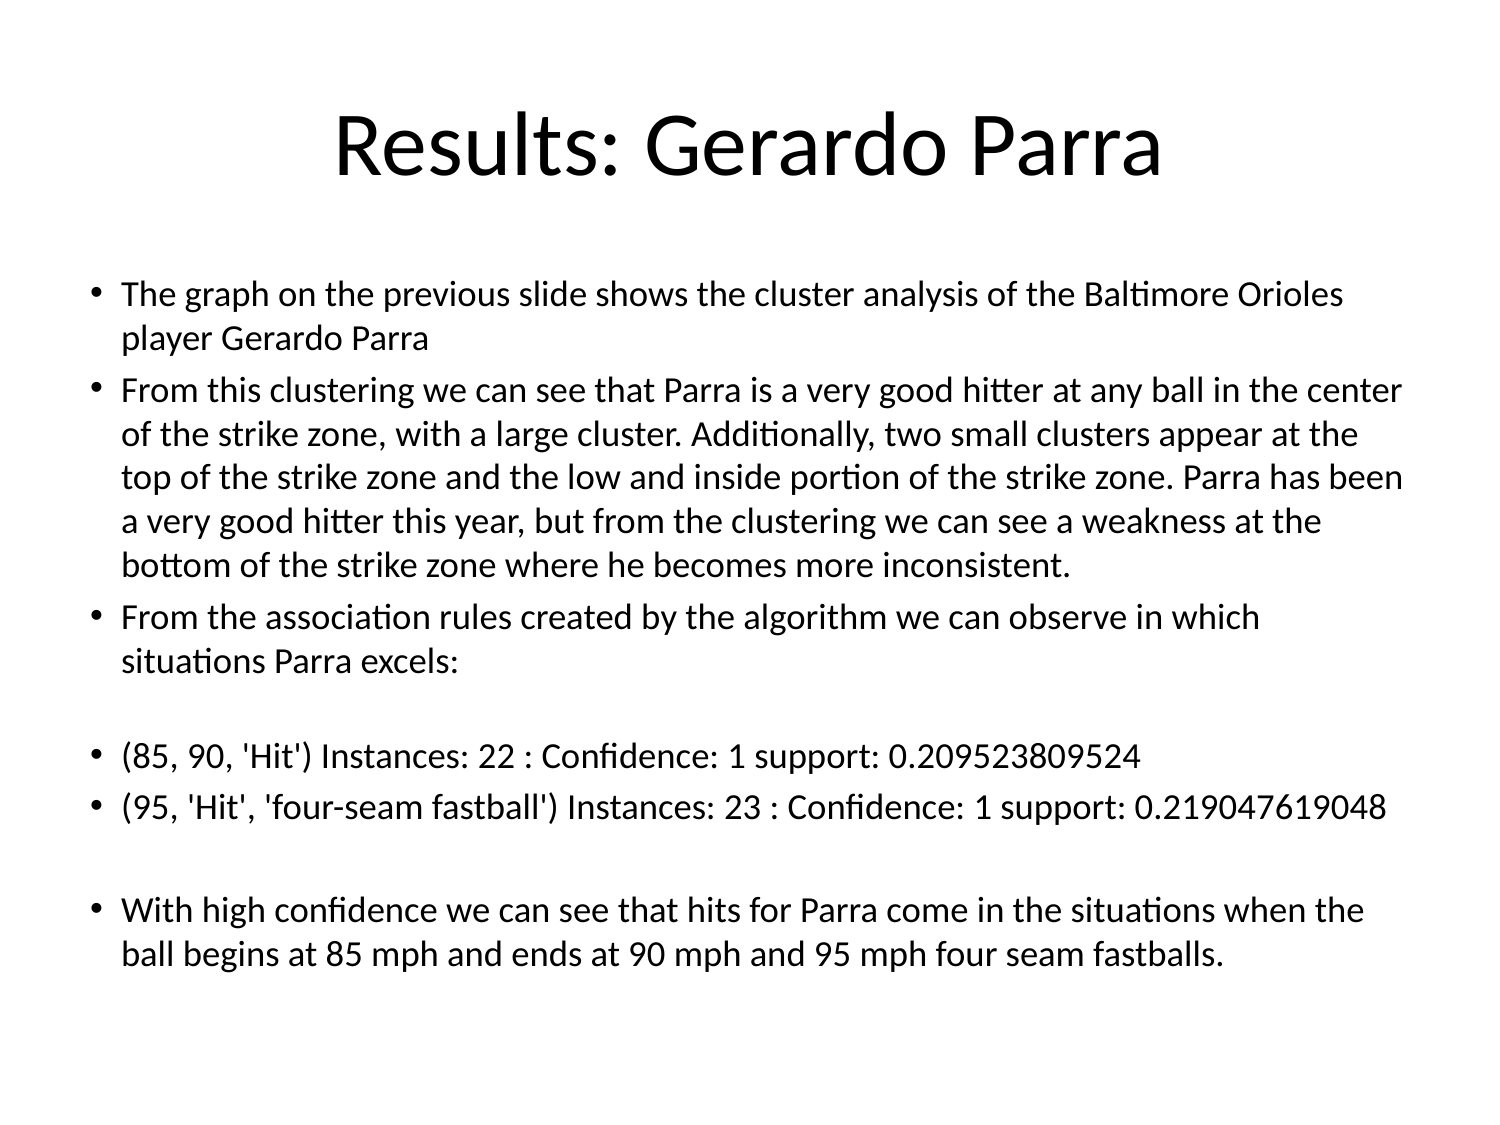

# Results: Gerardo Parra
The graph on the previous slide shows the cluster analysis of the Baltimore Orioles player Gerardo Parra
From this clustering we can see that Parra is a very good hitter at any ball in the center of the strike zone, with a large cluster. Additionally, two small clusters appear at the top of the strike zone and the low and inside portion of the strike zone. Parra has been a very good hitter this year, but from the clustering we can see a weakness at the bottom of the strike zone where he becomes more inconsistent.
From the association rules created by the algorithm we can observe in which situations Parra excels:
(85, 90, 'Hit') Instances: 22 : Confidence: 1 support: 0.209523809524
(95, 'Hit', 'four-seam fastball') Instances: 23 : Confidence: 1 support: 0.219047619048
With high confidence we can see that hits for Parra come in the situations when the ball begins at 85 mph and ends at 90 mph and 95 mph four seam fastballs.